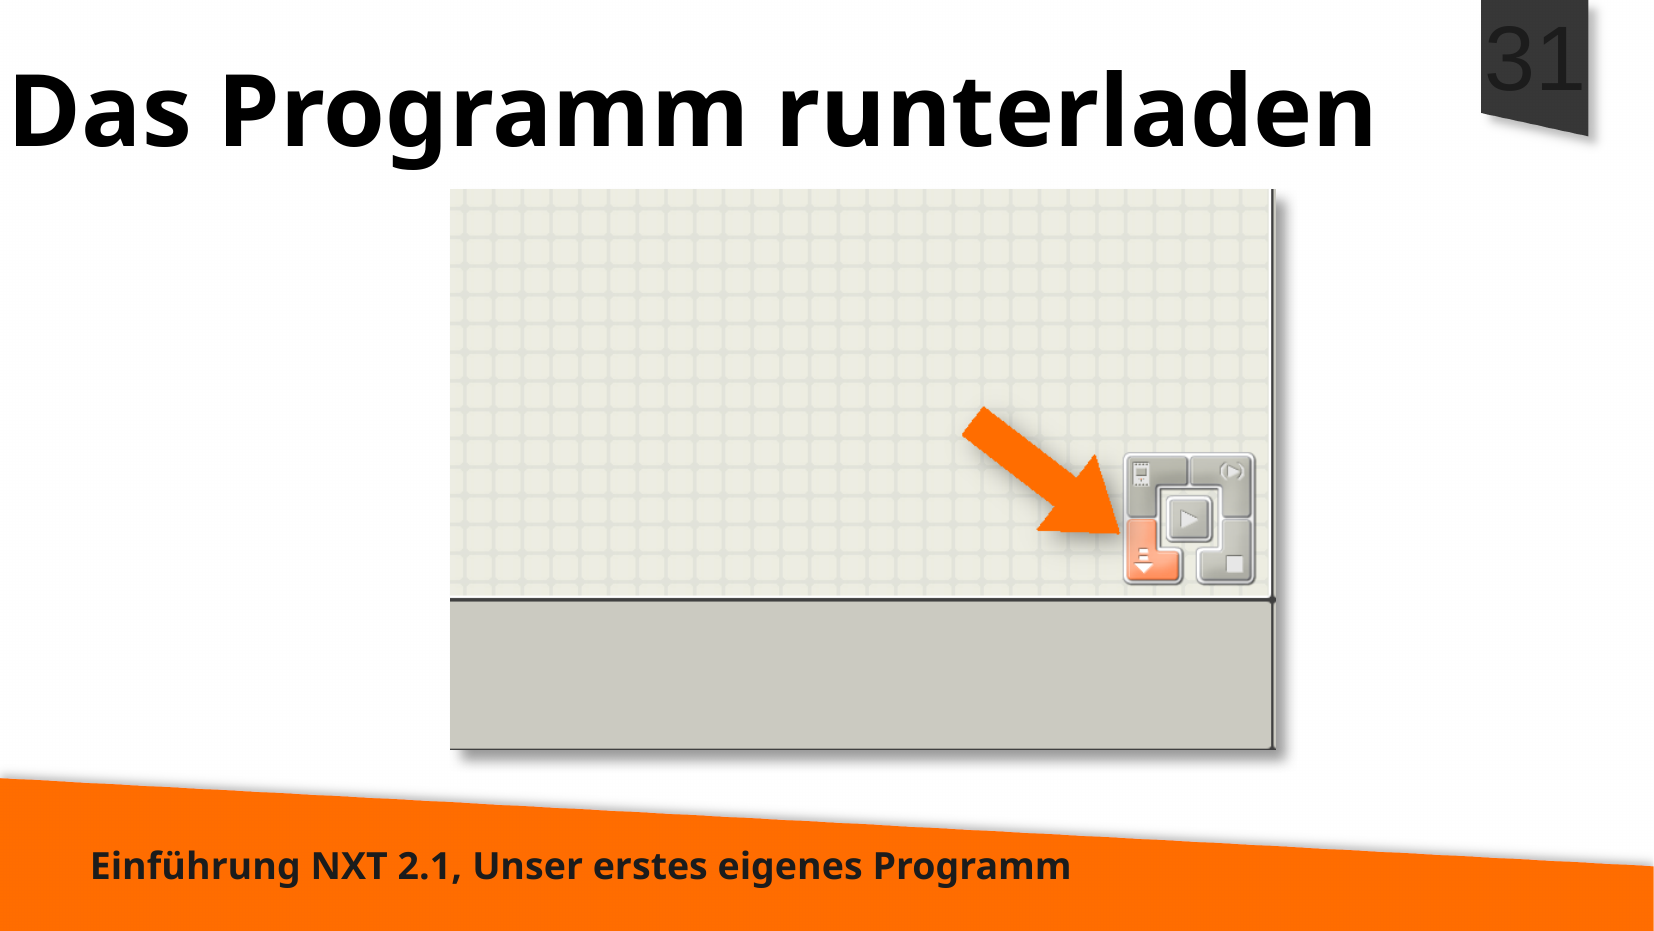

31
# Das Programm runterladen
Einführung NXT 2.1, Unser erstes eigenes Programm